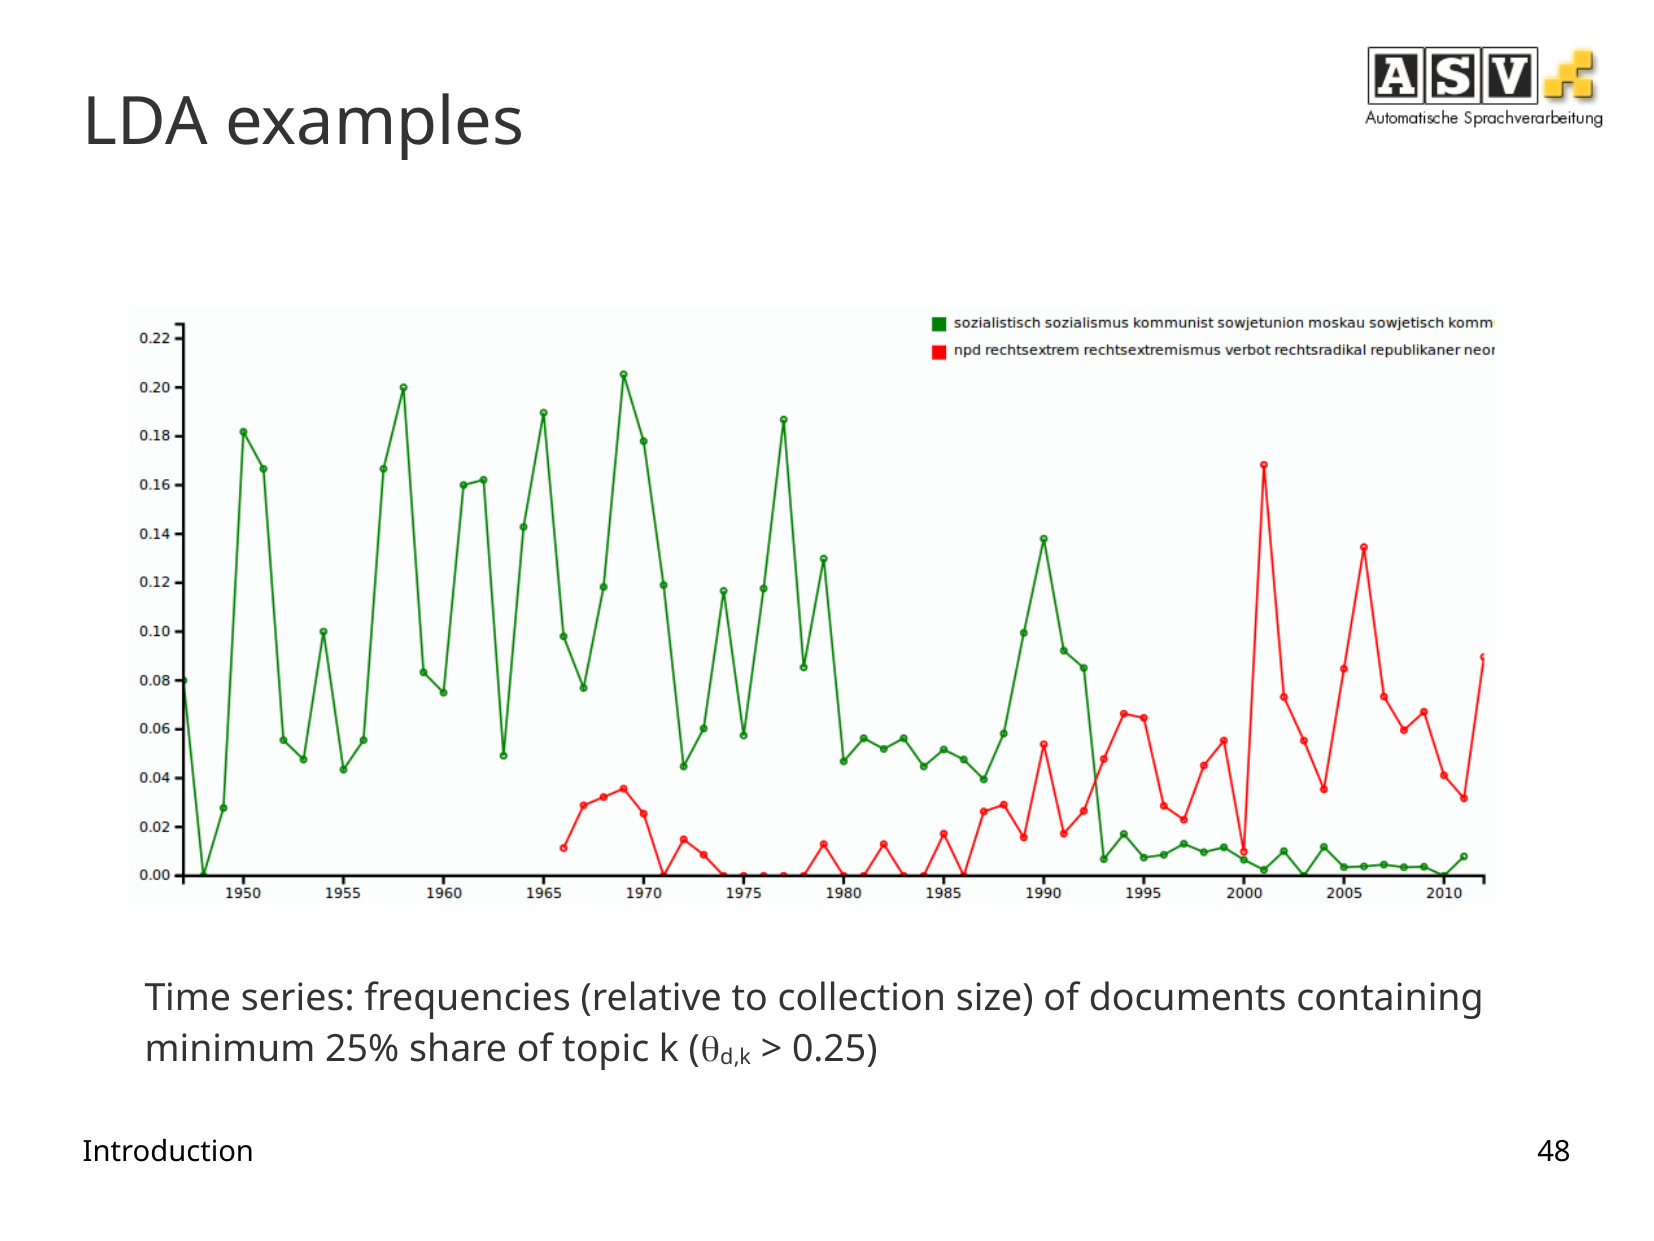

# LDA examples
Time series: frequencies (relative to collection size) of documents containing
minimum 25% share of topic k (d,k > 0.25)
Introduction
48